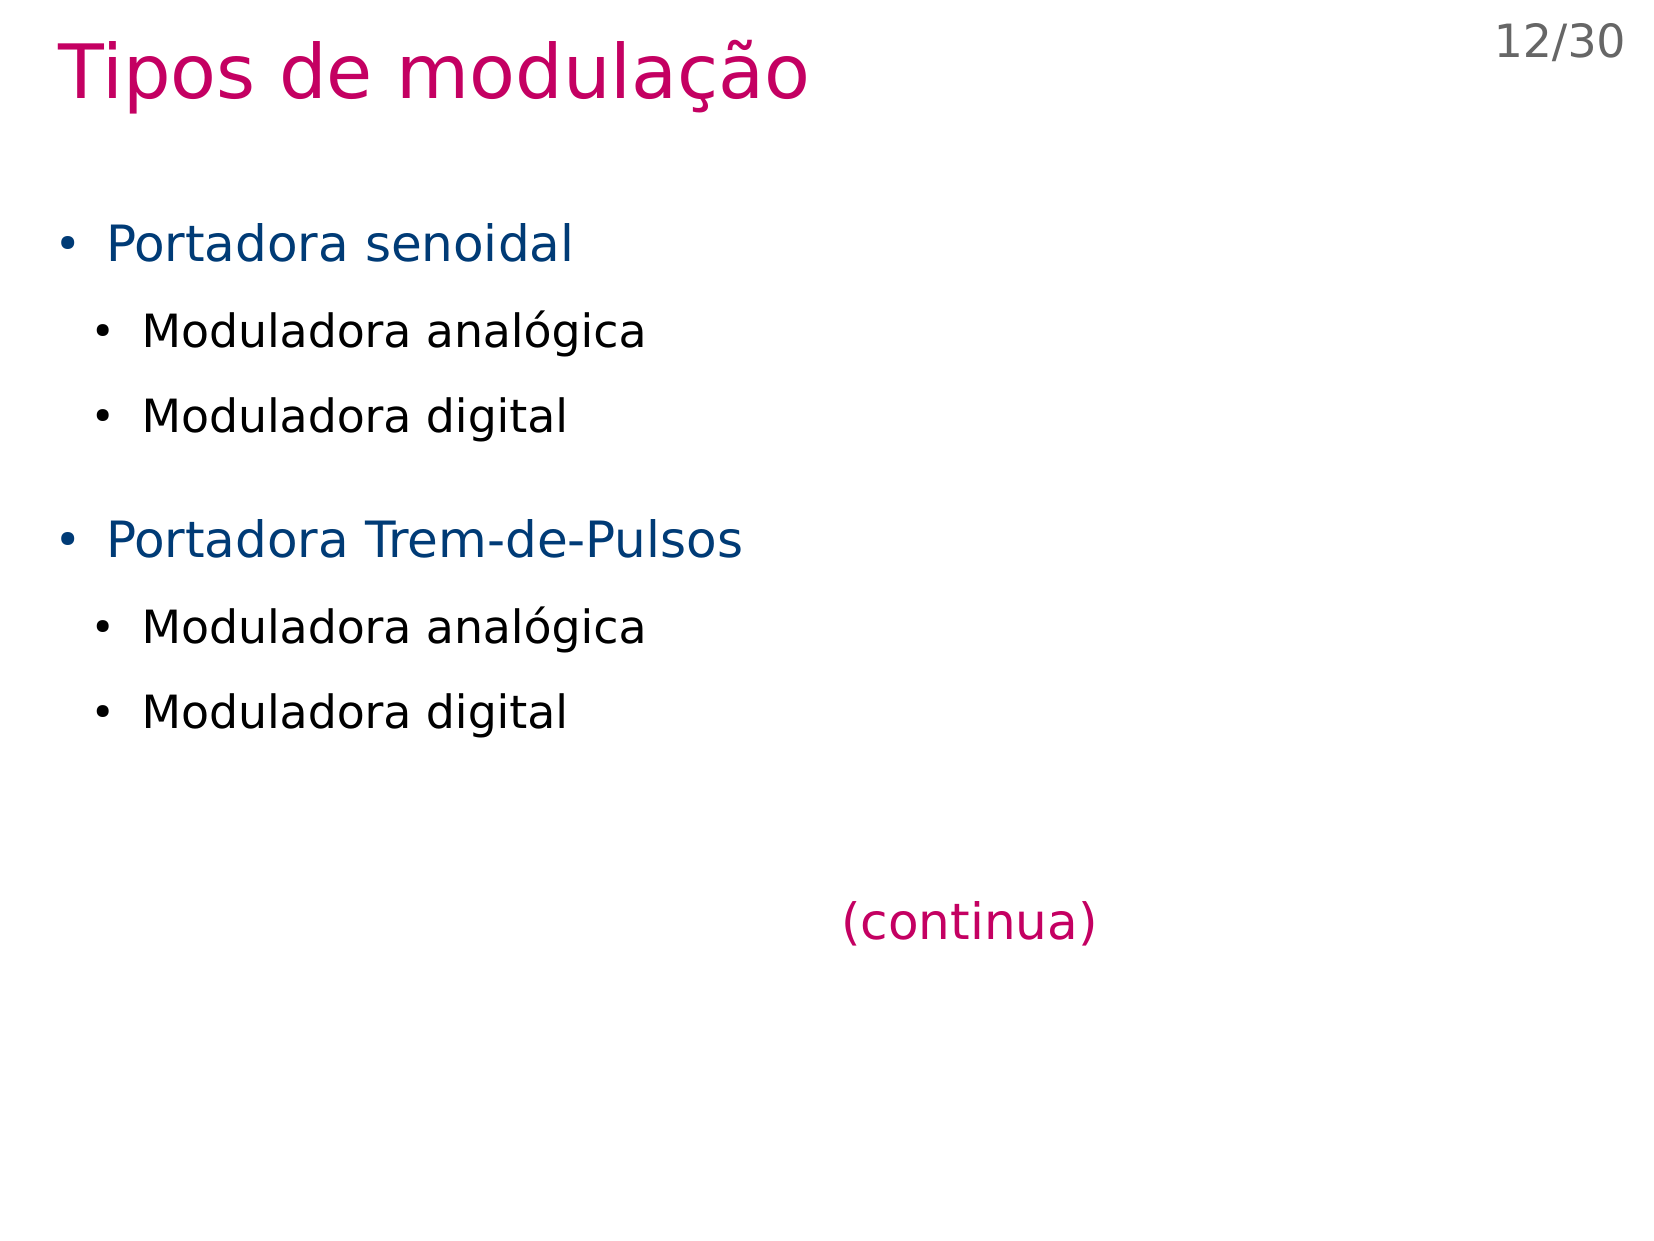

12
# Tipos de modulação
Portadora senoidal
Moduladora analógica
Moduladora digital
Portadora Trem-de-Pulsos
Moduladora analógica
Moduladora digital
(continua)